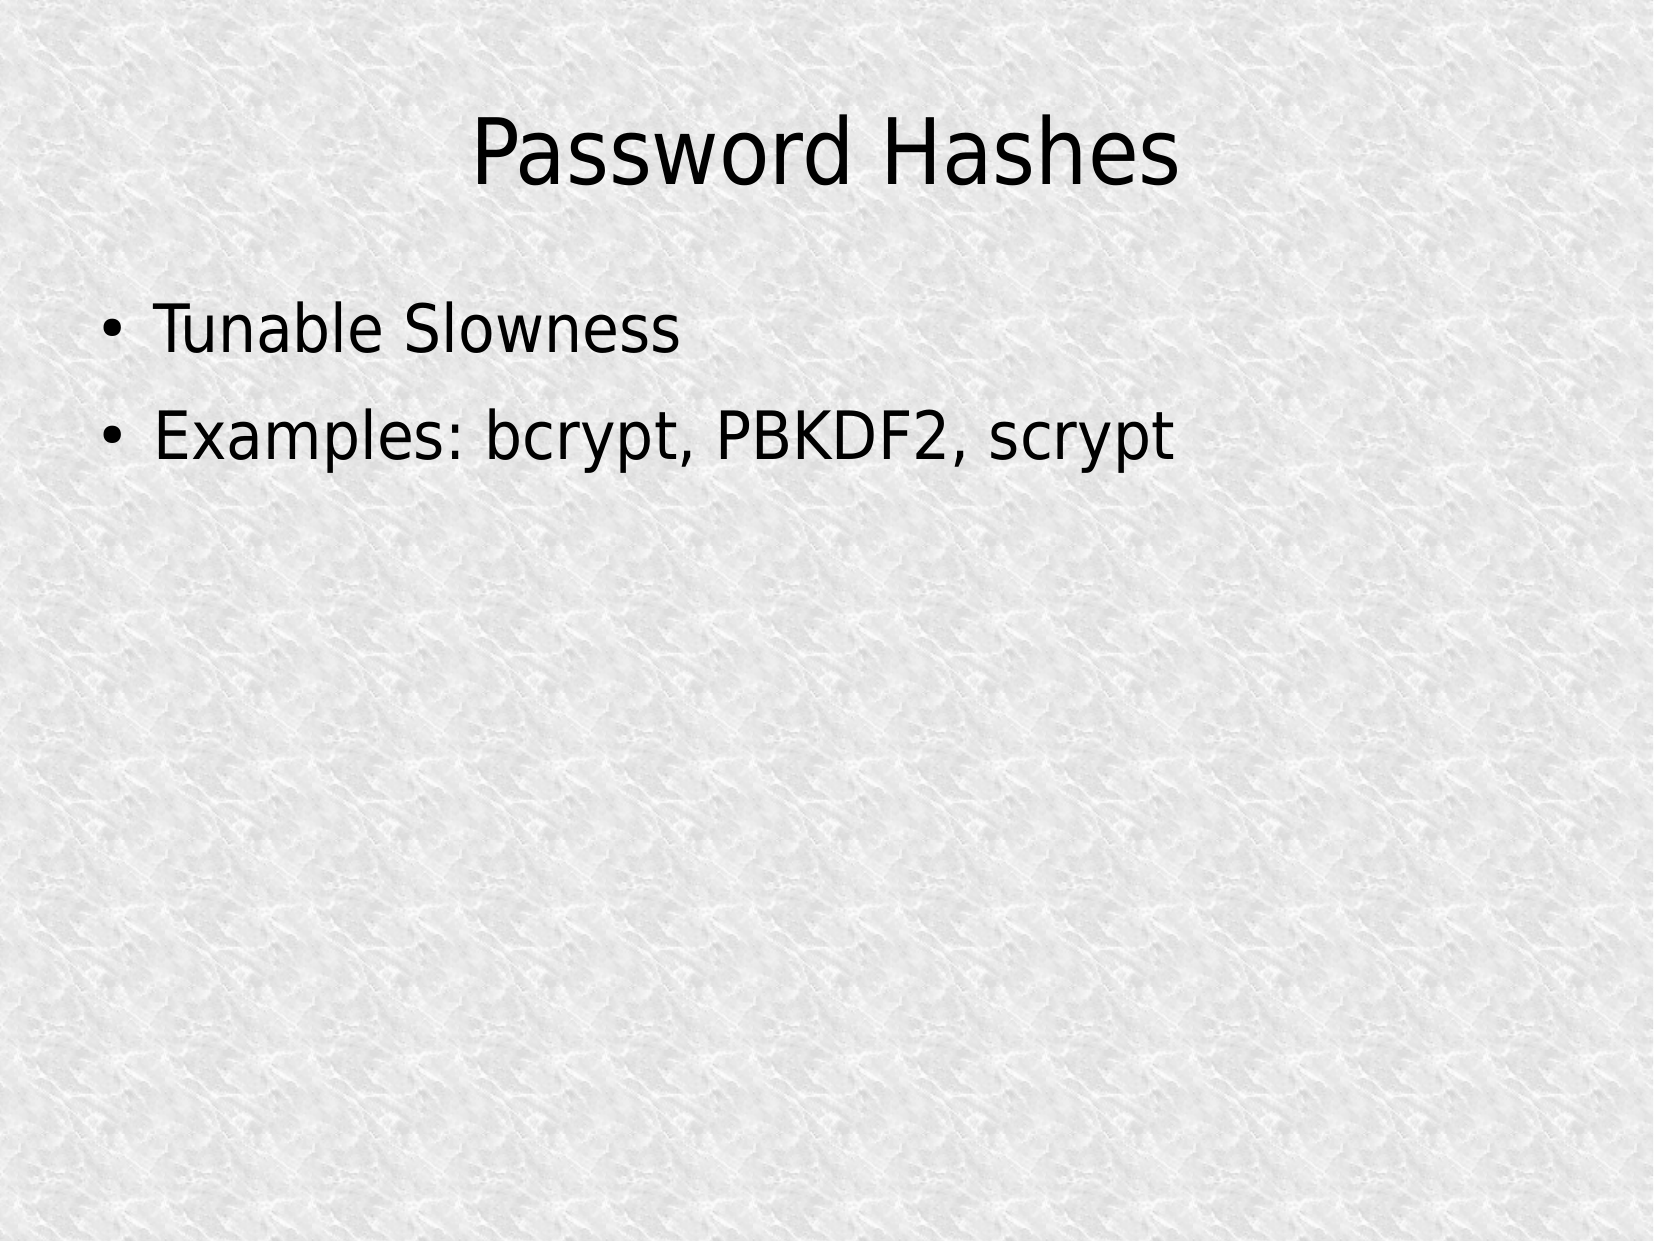

# Password Hashes
Tunable Slowness
Examples: bcrypt, PBKDF2, scrypt